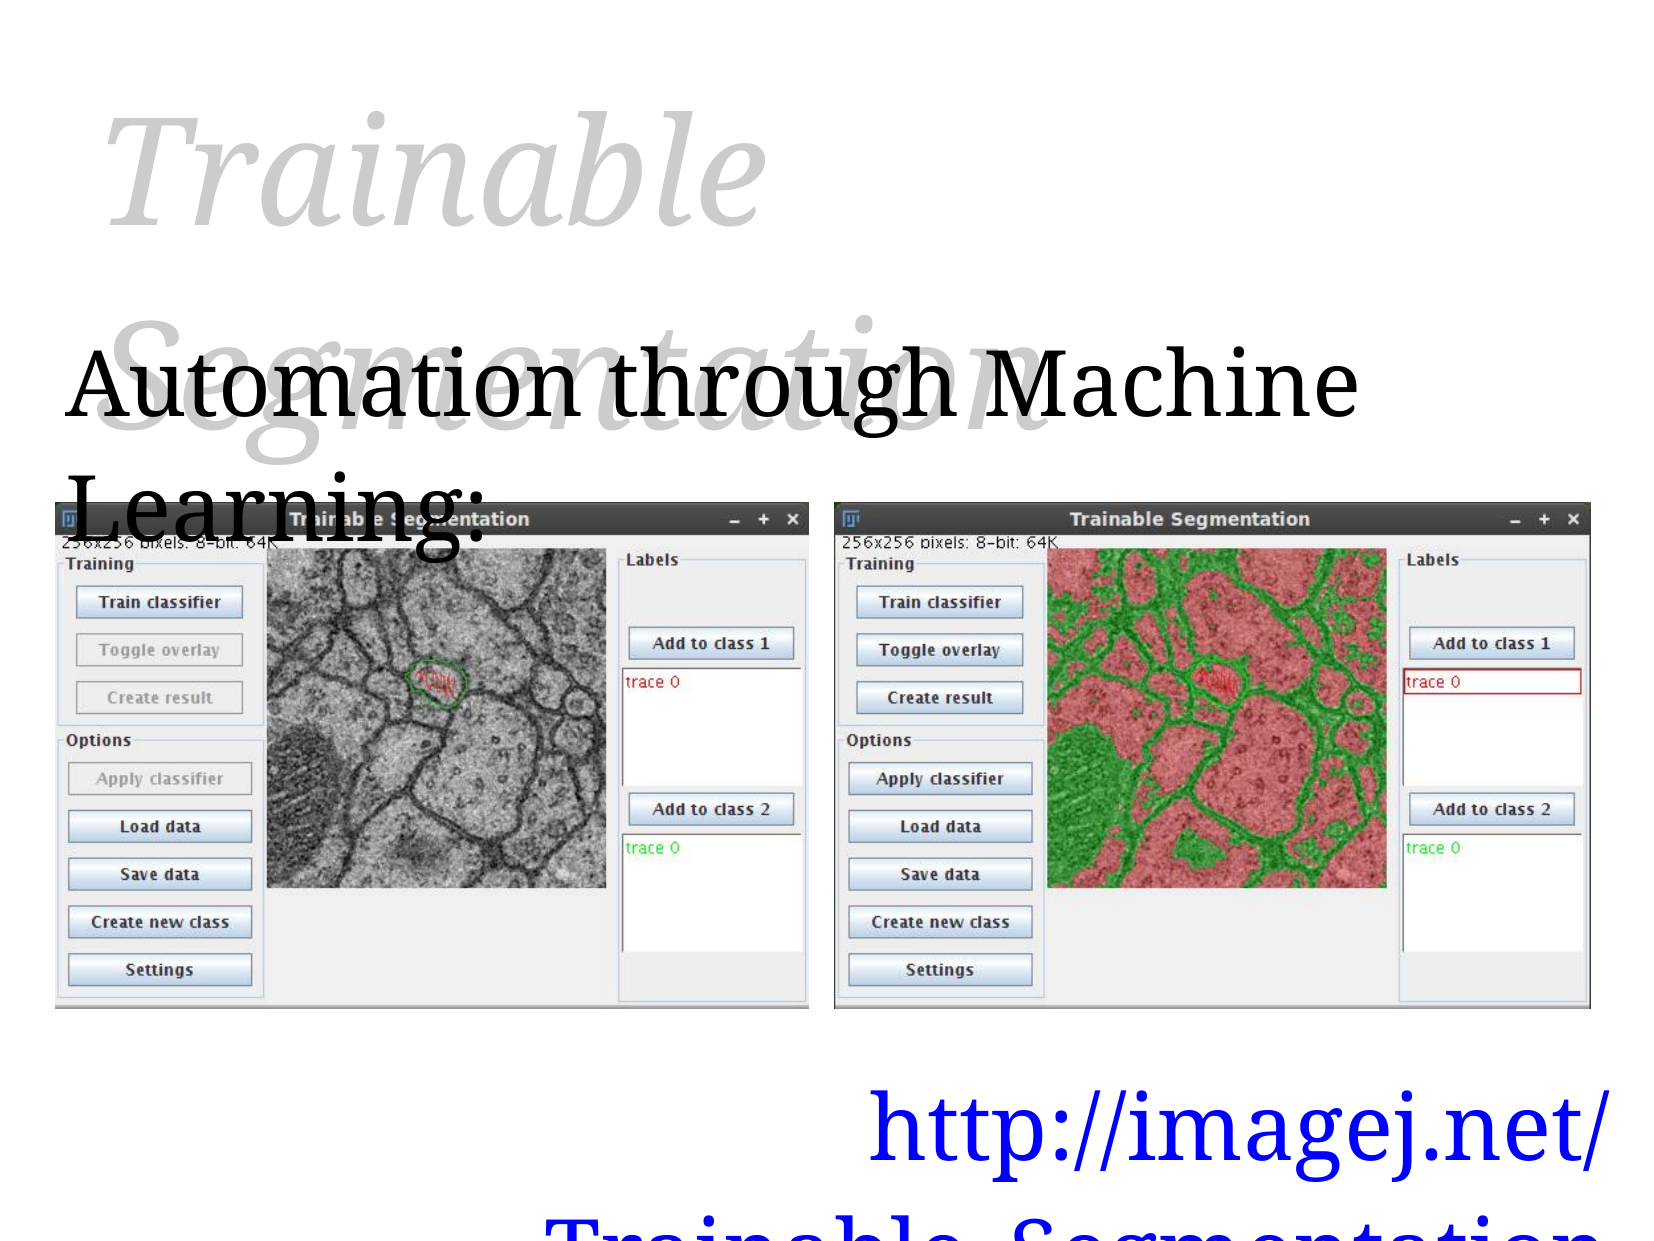

Trainable Segmentation
Automation through Machine Learning:
http://imagej.net/Trainable_Segmentation